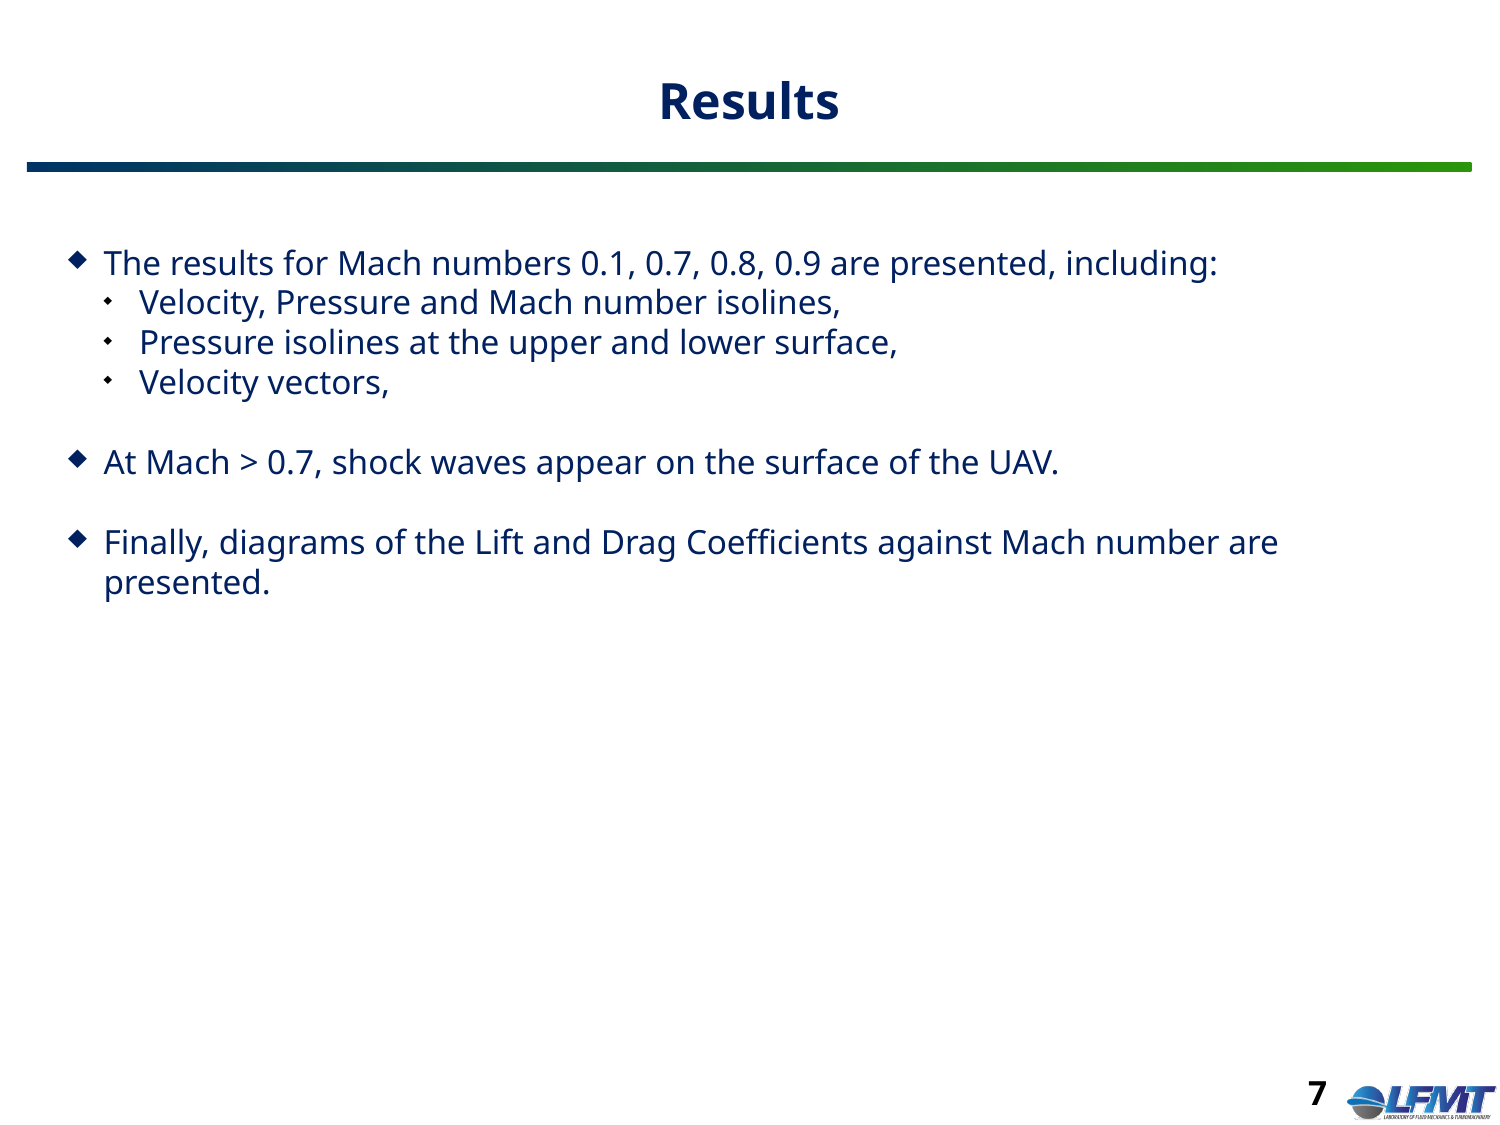

# Results
The results for Mach numbers 0.1, 0.7, 0.8, 0.9 are presented, including:
Velocity, Pressure and Mach number isolines,
Pressure isolines at the upper and lower surface,
Velocity vectors,
At Mach > 0.7, shock waves appear on the surface of the UAV.
Finally, diagrams of the Lift and Drag Coefficients against Mach number are presented.